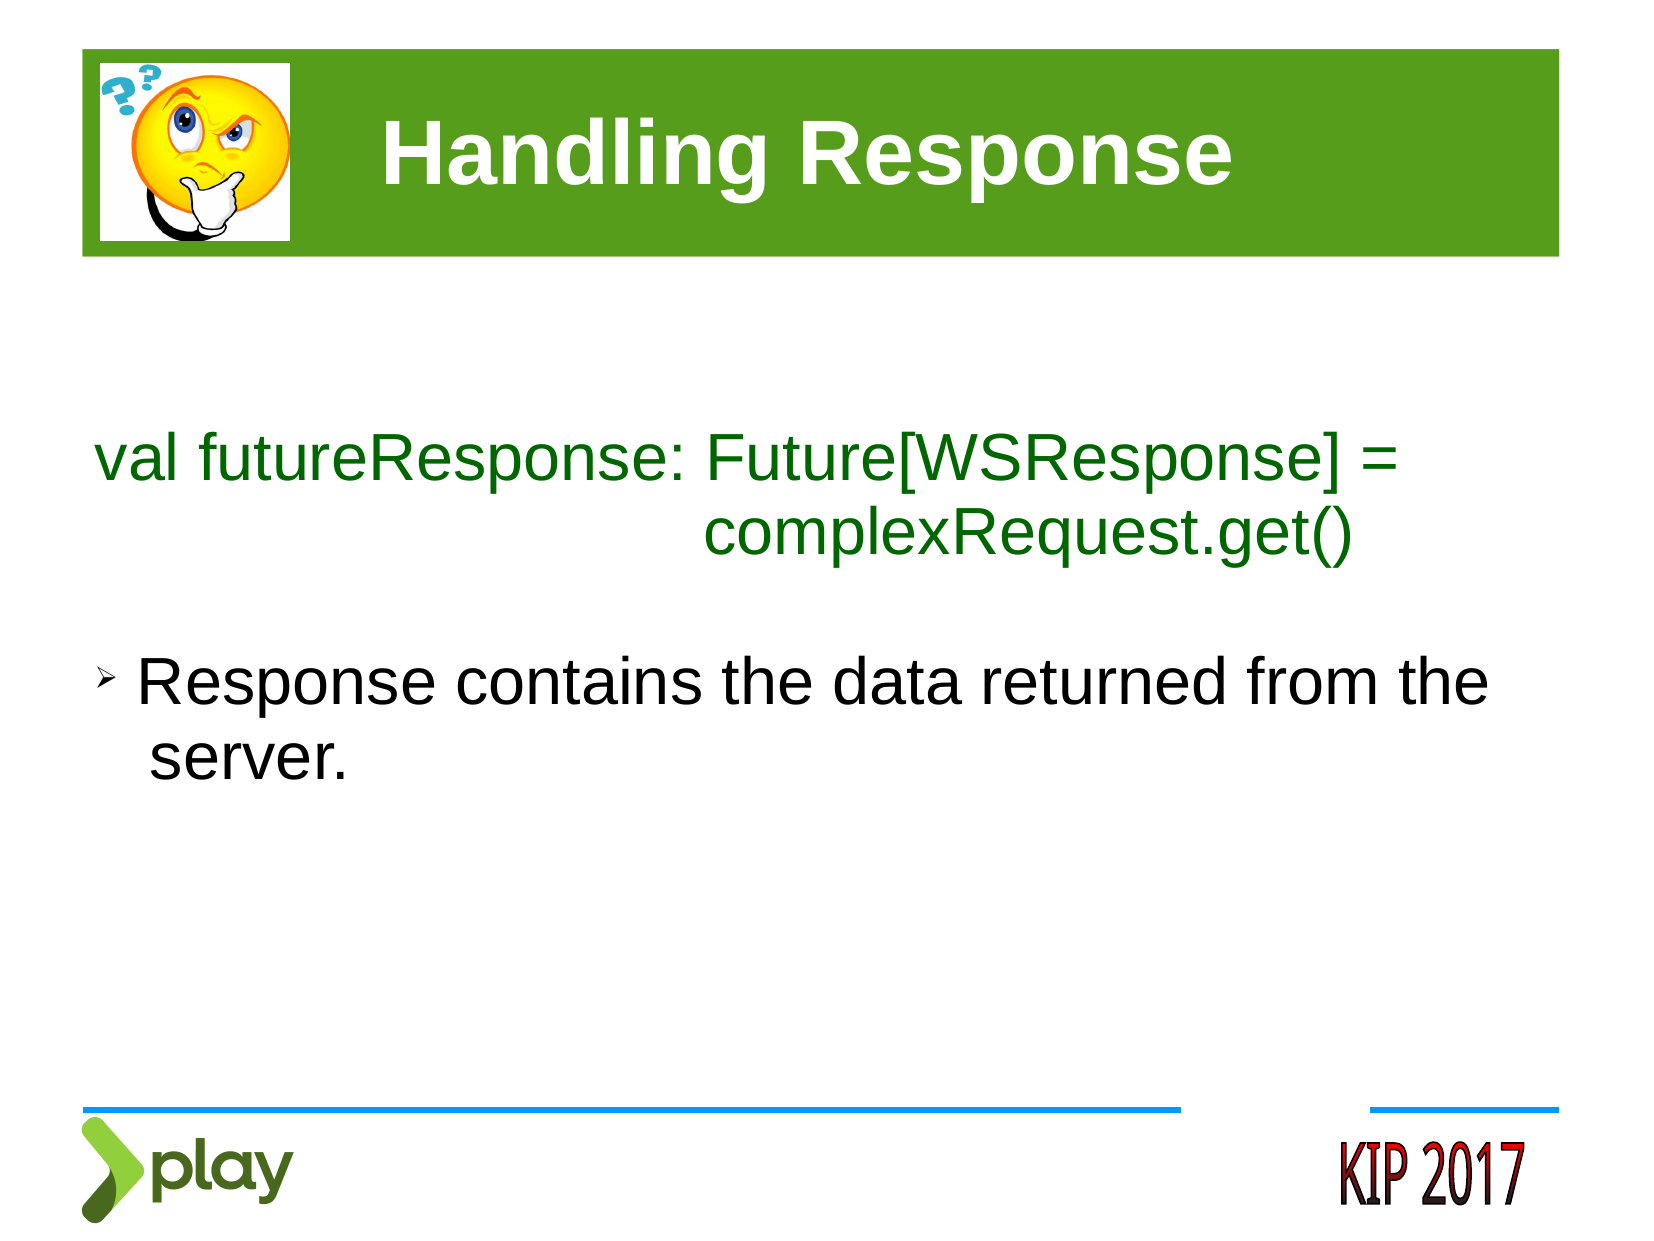

# Introduction to Play
Handling Response
val futureResponse: Future[WSResponse] = 		 complexRequest.get()
 Response contains the data returned from the server.